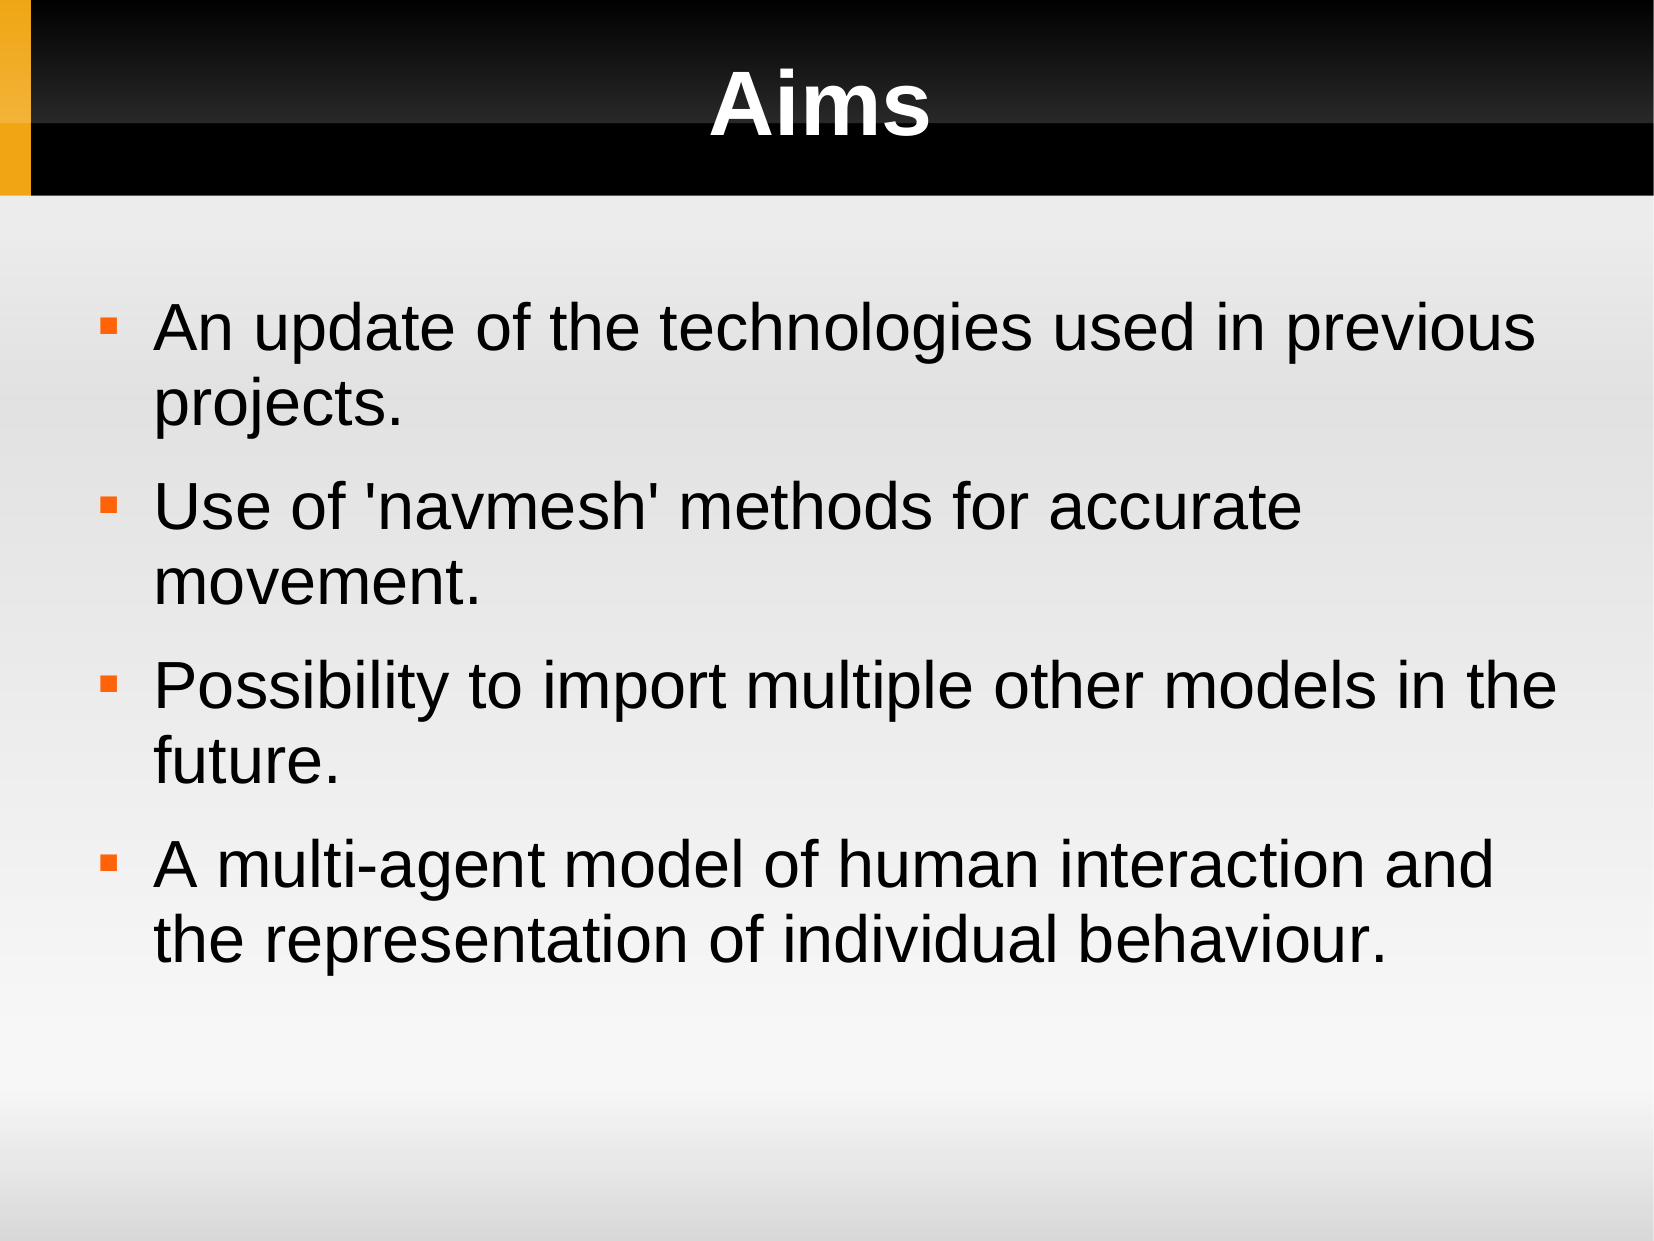

# Aims
An update of the technologies used in previous projects.
Use of 'navmesh' methods for accurate movement.
Possibility to import multiple other models in the future.
A multi-agent model of human interaction and the representation of individual behaviour.